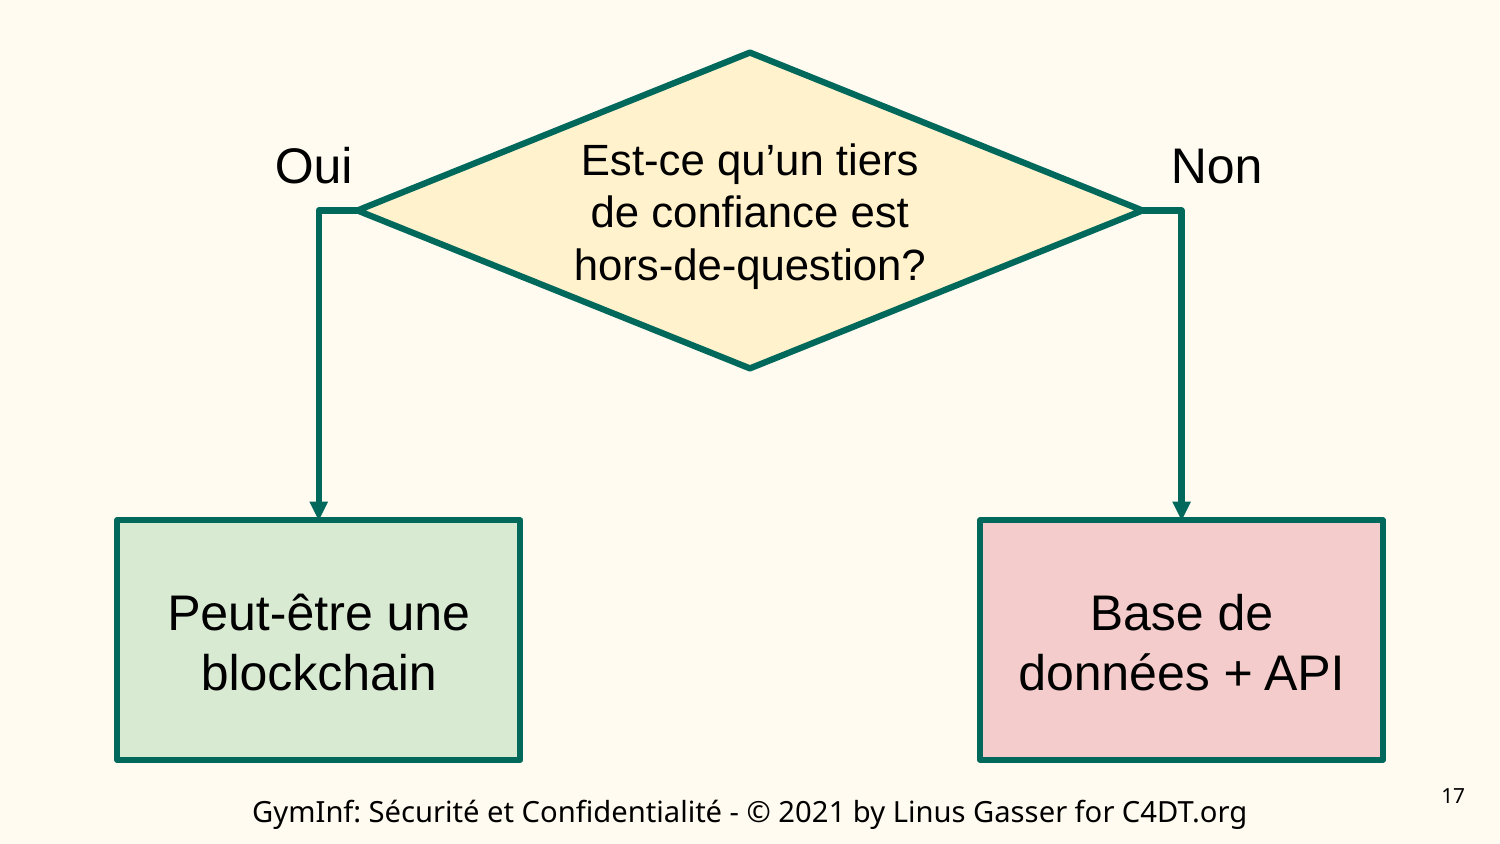

Est-ce qu’un tiers de confiance est hors-de-question?
Oui
Non
Peut-être une blockchain
Base de données + API